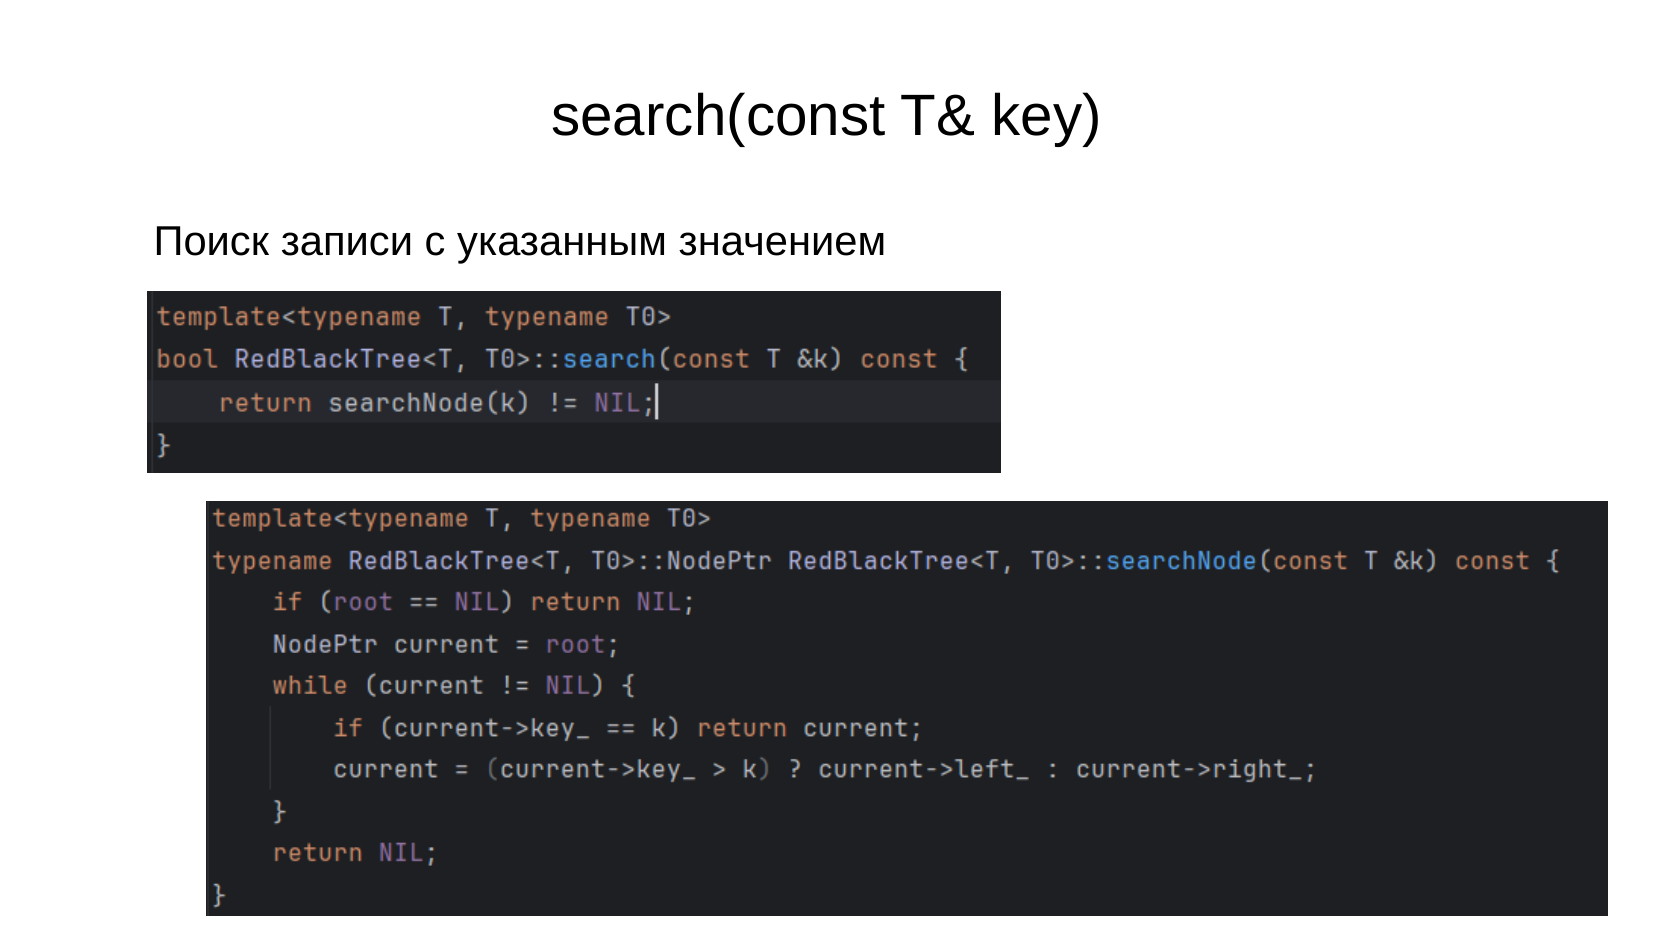

# search(const T& key)
Поиск записи с указанным значением